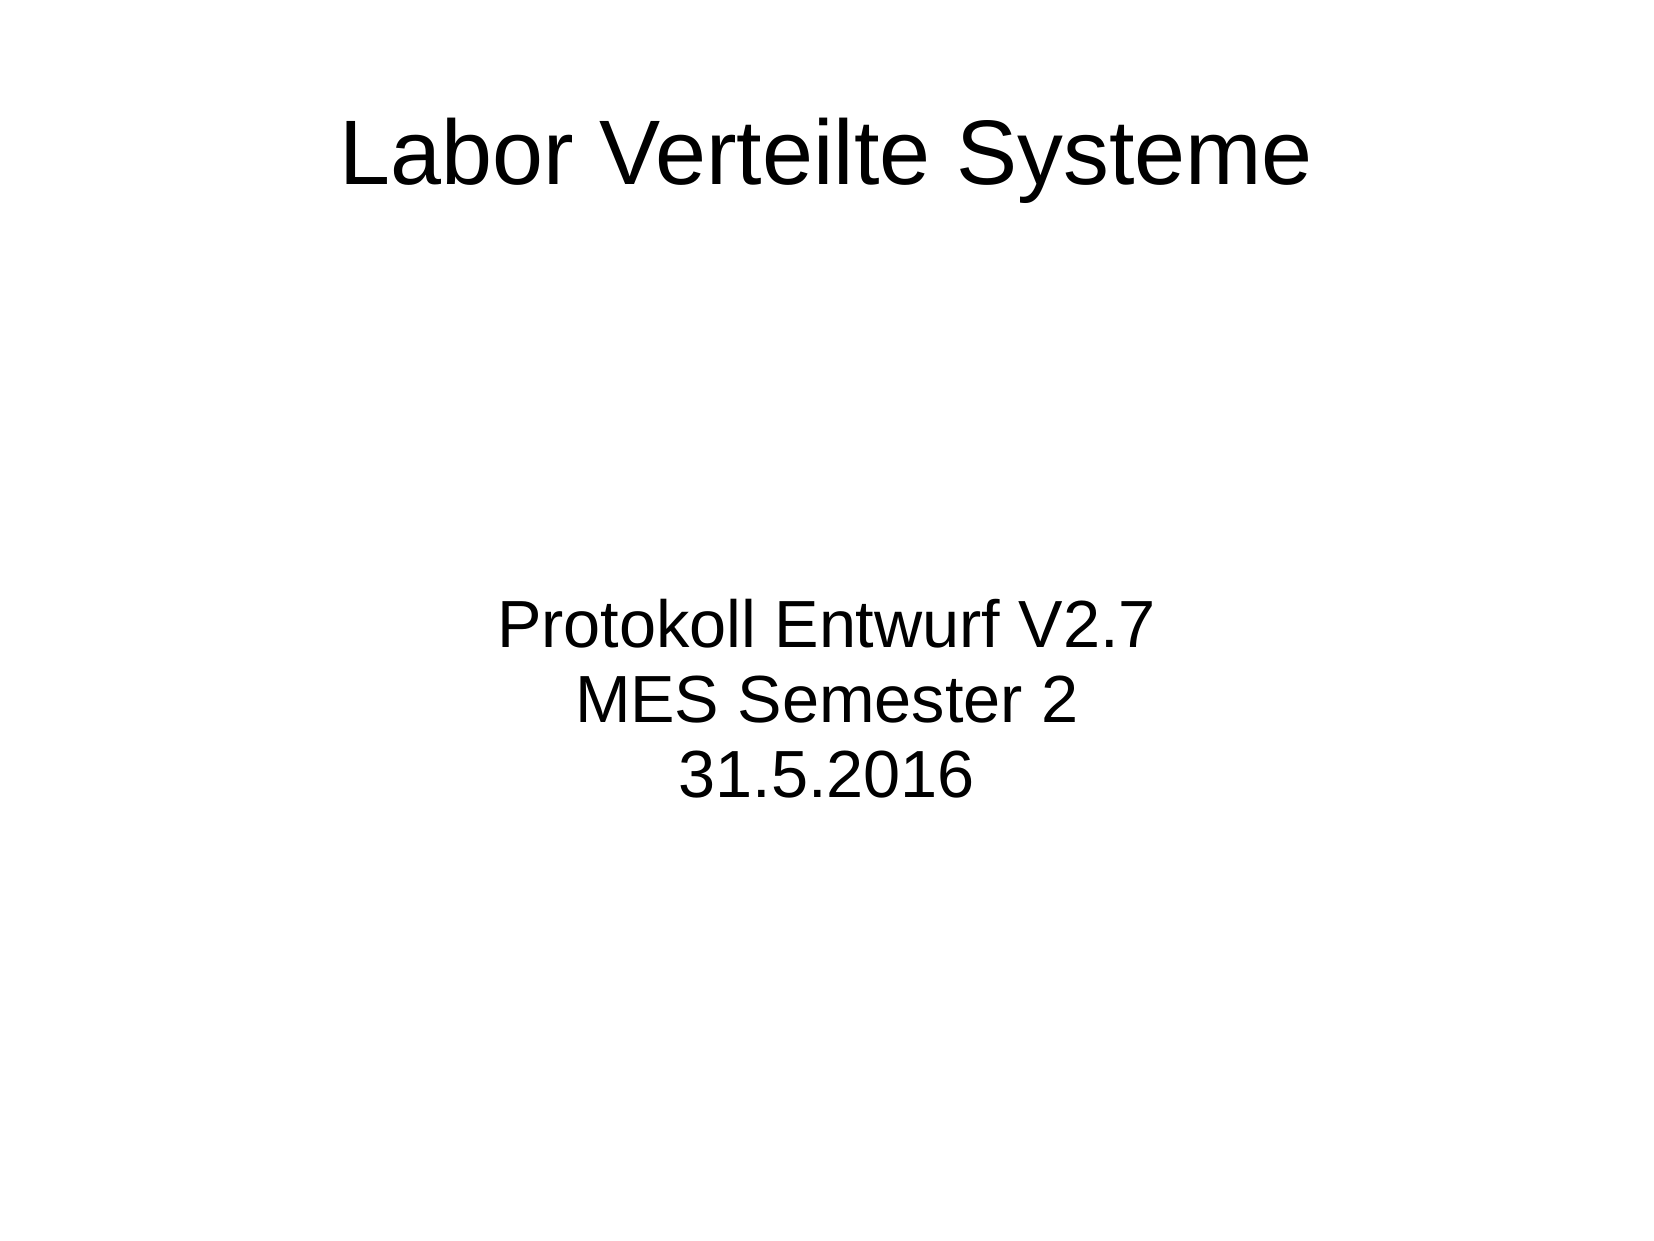

# Labor Verteilte Systeme
Protokoll Entwurf V2.7
MES Semester 2
31.5.2016